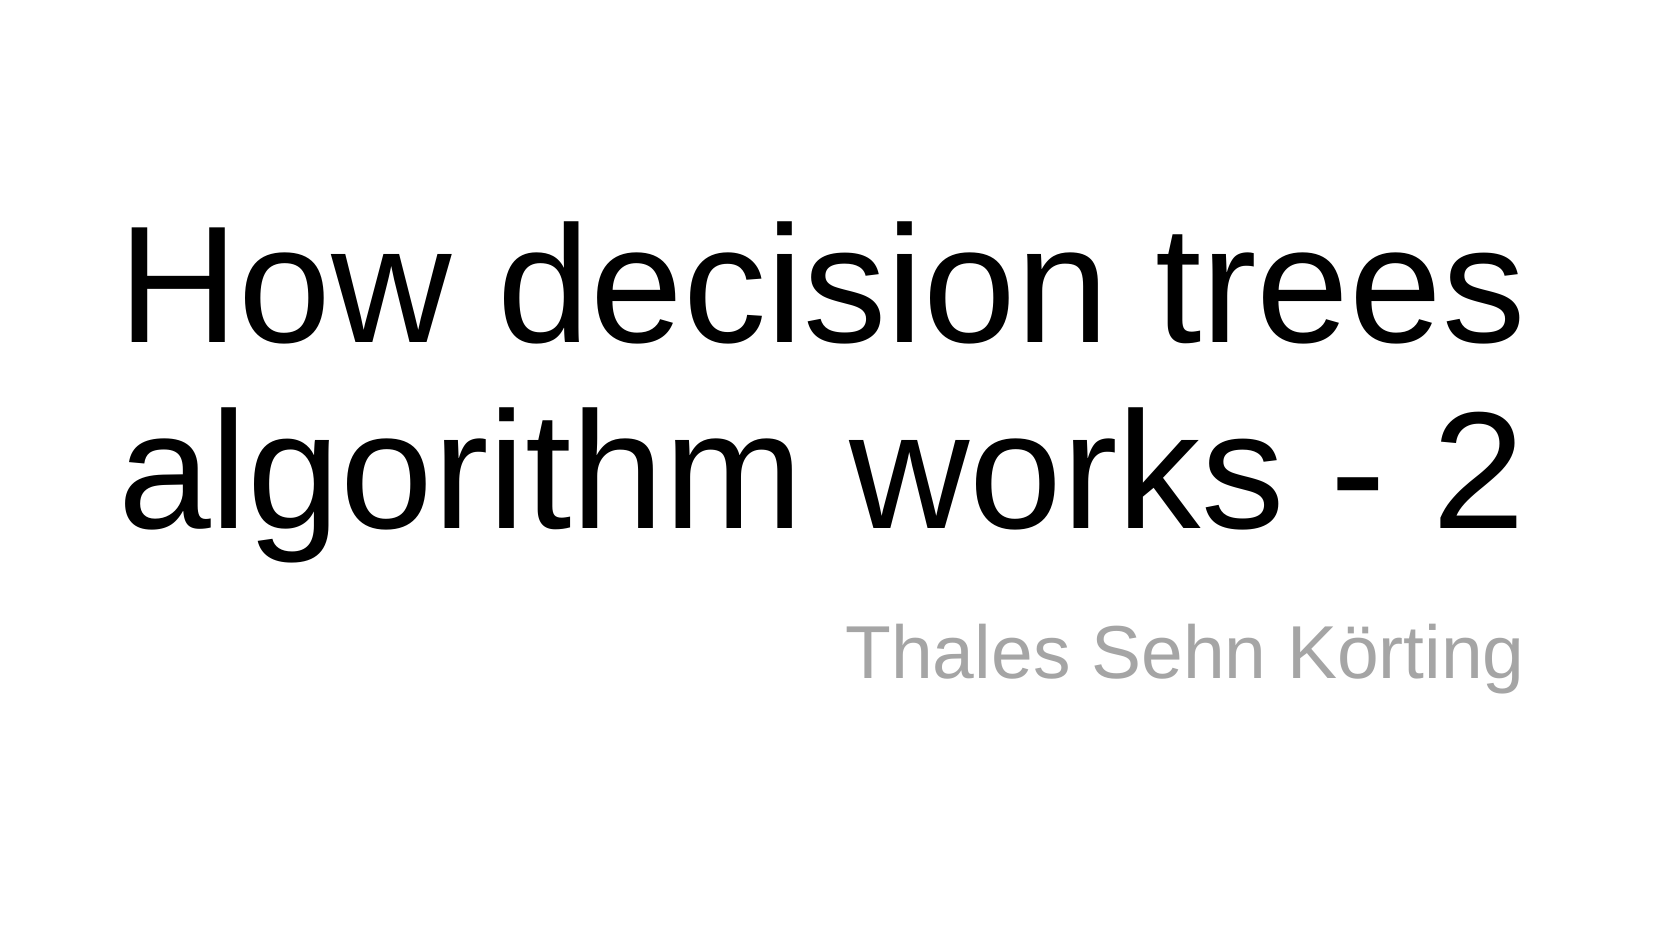

# How decision trees algorithm works - 2
Thales Sehn Körting